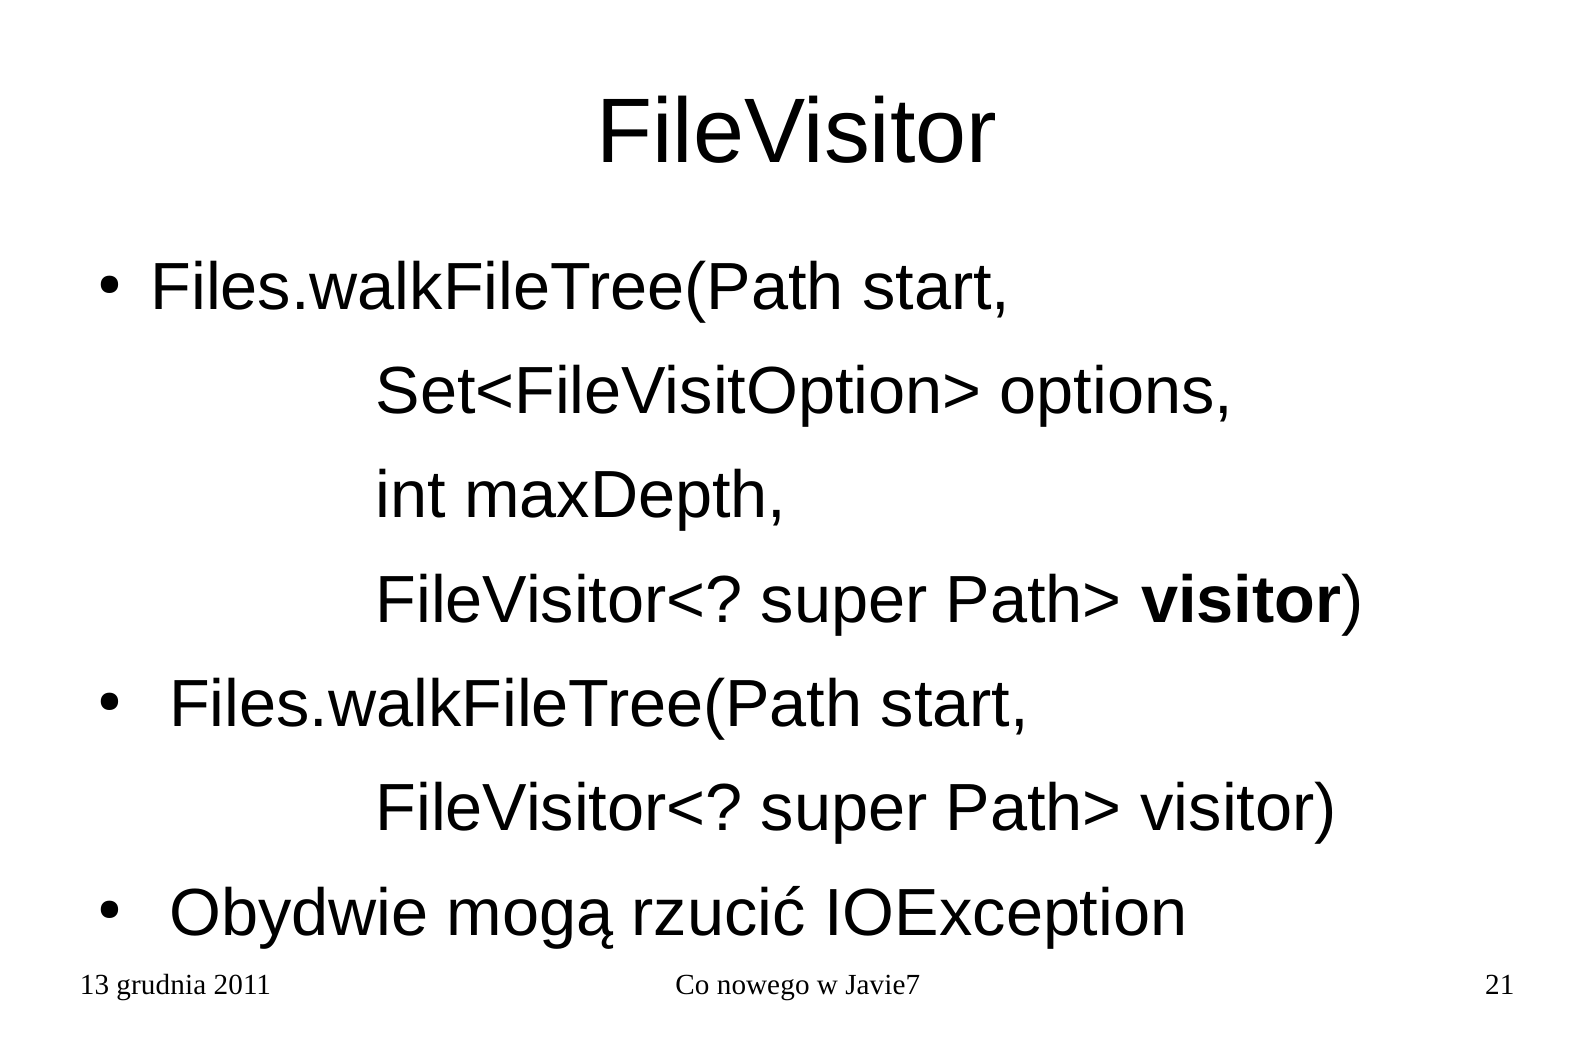

# FileVisitor
Files.walkFileTree(Path start,
 Set<FileVisitOption> options,
 int maxDepth,
 FileVisitor<? super Path> visitor)
 Files.walkFileTree(Path start,
 FileVisitor<? super Path> visitor)
 Obydwie mogą rzucić IOException
13 grudnia 2011
Co nowego w Javie7
21